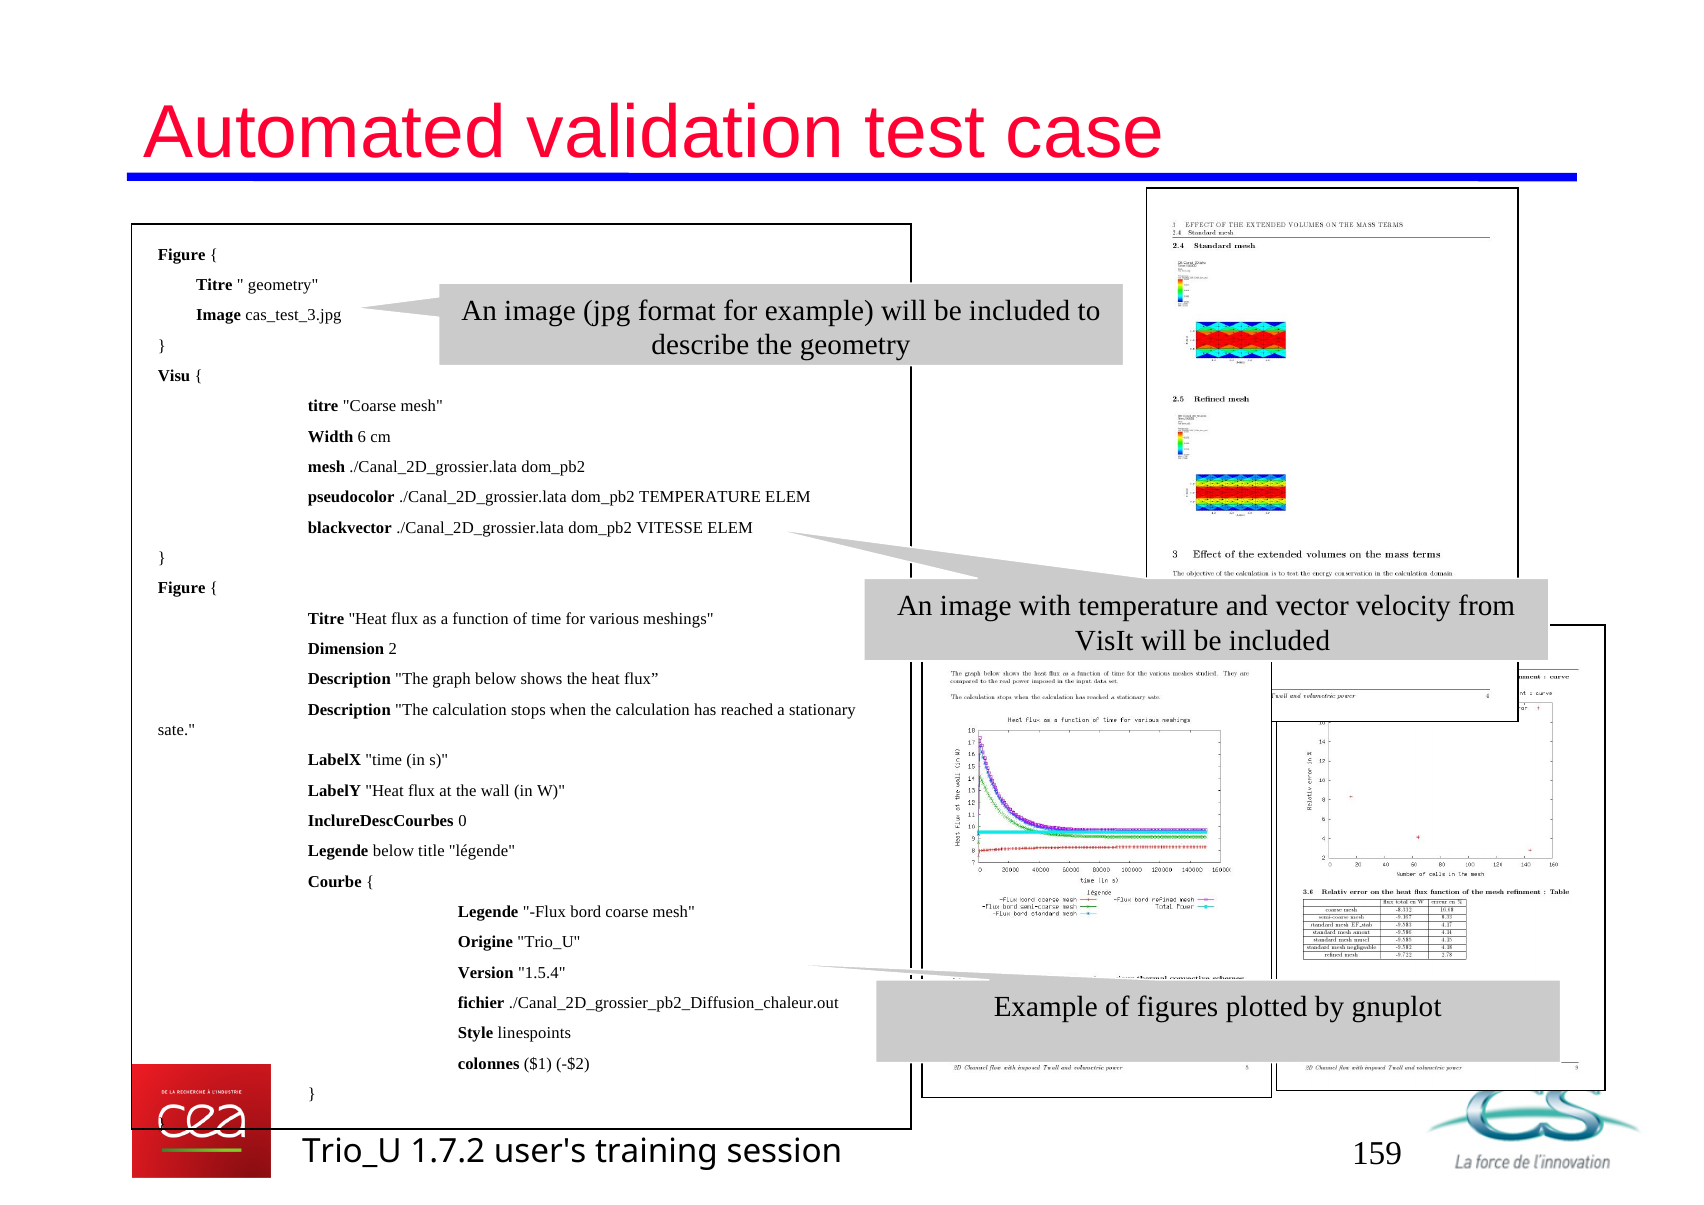

# Automated validation test case
Figure {
 Titre " geometry"
 Image cas_test_3.jpg
}
Visu {
	titre "Coarse mesh"
	Width 6 cm
	mesh ./Canal_2D_grossier.lata dom_pb2
 	pseudocolor ./Canal_2D_grossier.lata dom_pb2 TEMPERATURE ELEM
 	blackvector ./Canal_2D_grossier.lata dom_pb2 VITESSE ELEM
}
Figure {
	Titre "Heat flux as a function of time for various meshings"
	Dimension 2
	Description "The graph below shows the heat flux”
 	Description "The calculation stops when the calculation has reached a stationary sate."
	LabelX "time (in s)"
	LabelY "Heat flux at the wall (in W)"
	InclureDescCourbes 0
	Legende below title "légende"
	Courbe {
		Legende "-Flux bord coarse mesh"
		Origine "Trio_U"
		Version "1.5.4"
		fichier ./Canal_2D_grossier_pb2_Diffusion_chaleur.out
		Style linespoints
		colonnes ($1) (-$2)
	}
}
An image (jpg format for example) will be included to describe the geometry
An image with temperature and vector velocity from VisIt will be included
Example of figures plotted by gnuplot
Trio_U 1.7.2 user's training session
159